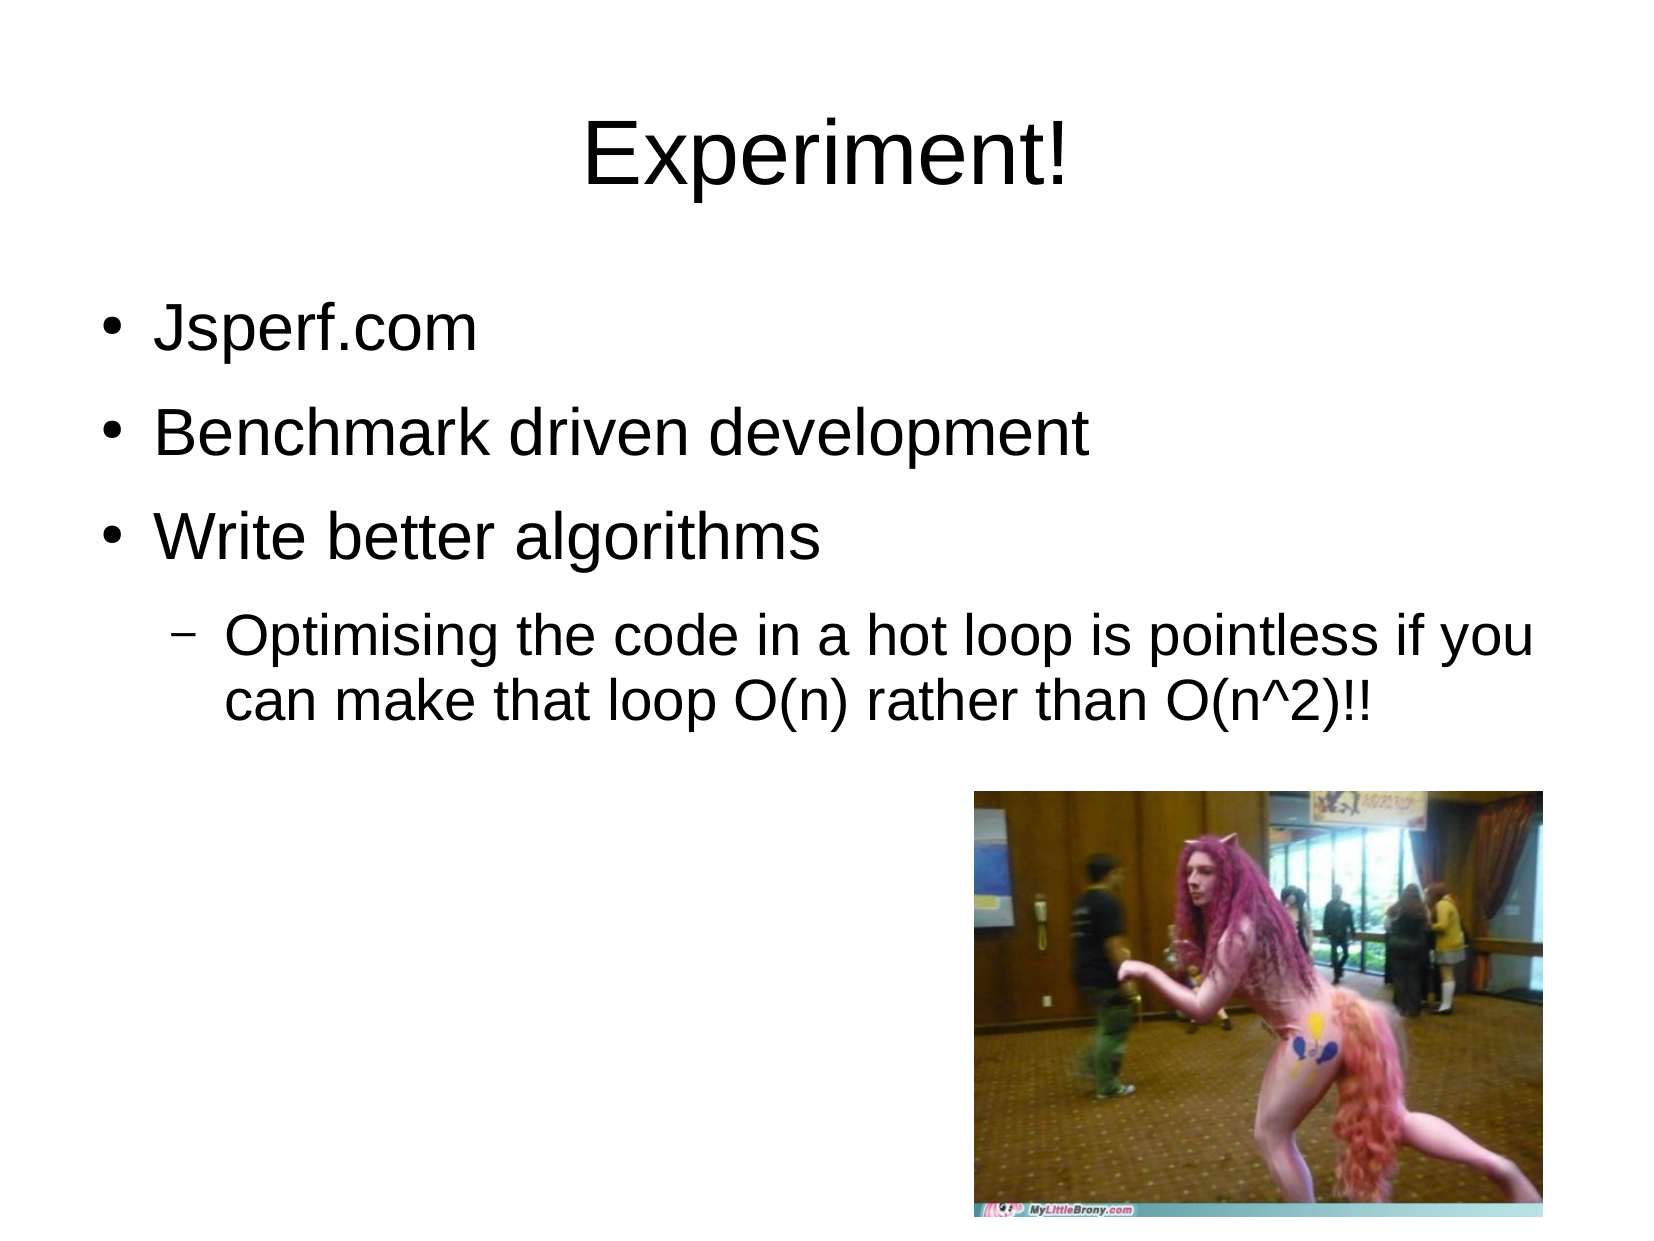

# Experiment!
Jsperf.com
Benchmark driven development
Write better algorithms
Optimising the code in a hot loop is pointless if you can make that loop O(n) rather than O(n^2)!!